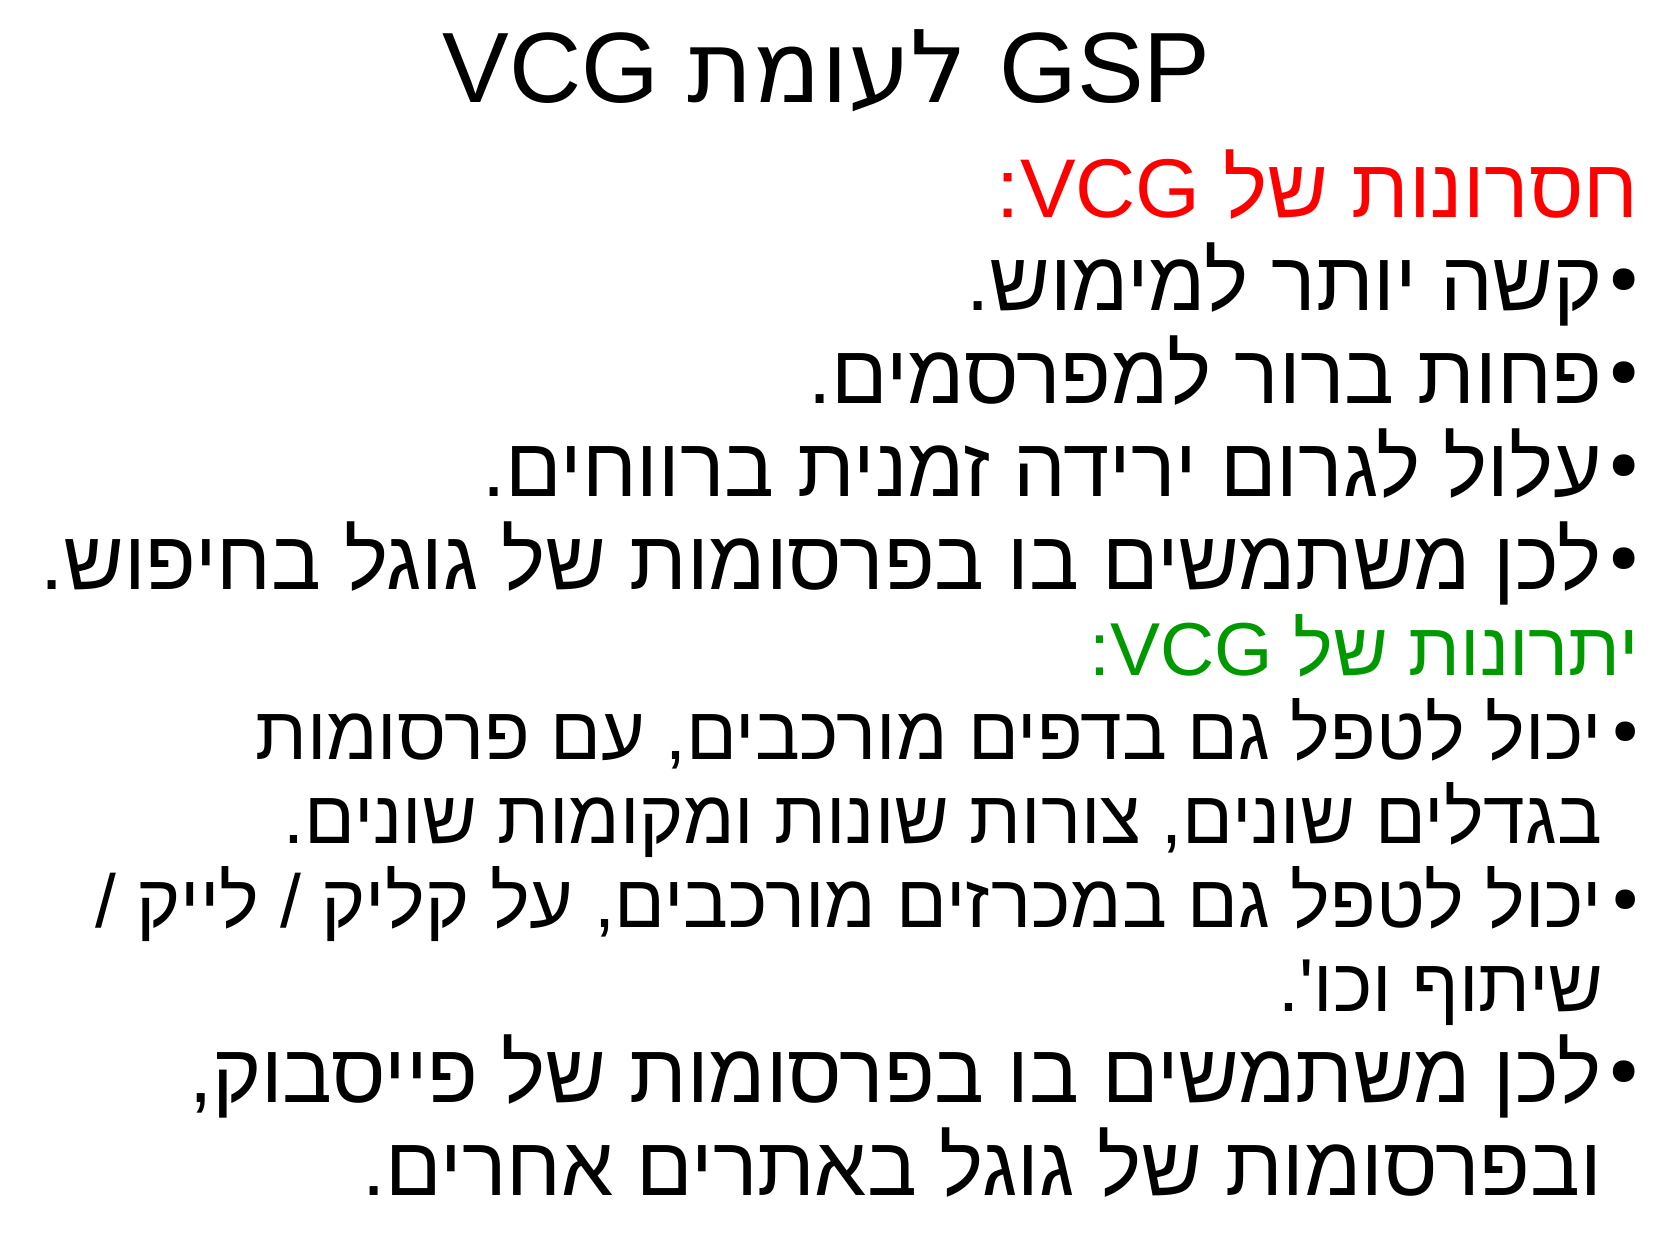

# VCG לעומת GSP
חסרונות של VCG:
קשה יותר למימוש.
פחות ברור למפרסמים.
עלול לגרום ירידה זמנית ברווחים.
לכן משתמשים בו בפרסומות של גוגל בחיפוש.
יתרונות של VCG:
יכול לטפל גם בדפים מורכבים, עם פרסומות בגדלים שונים, צורות שונות ומקומות שונים.
יכול לטפל גם במכרזים מורכבים, על קליק / לייק / שיתוף וכו'.
לכן משתמשים בו בפרסומות של פייסבוק, ובפרסומות של גוגל באתרים אחרים.